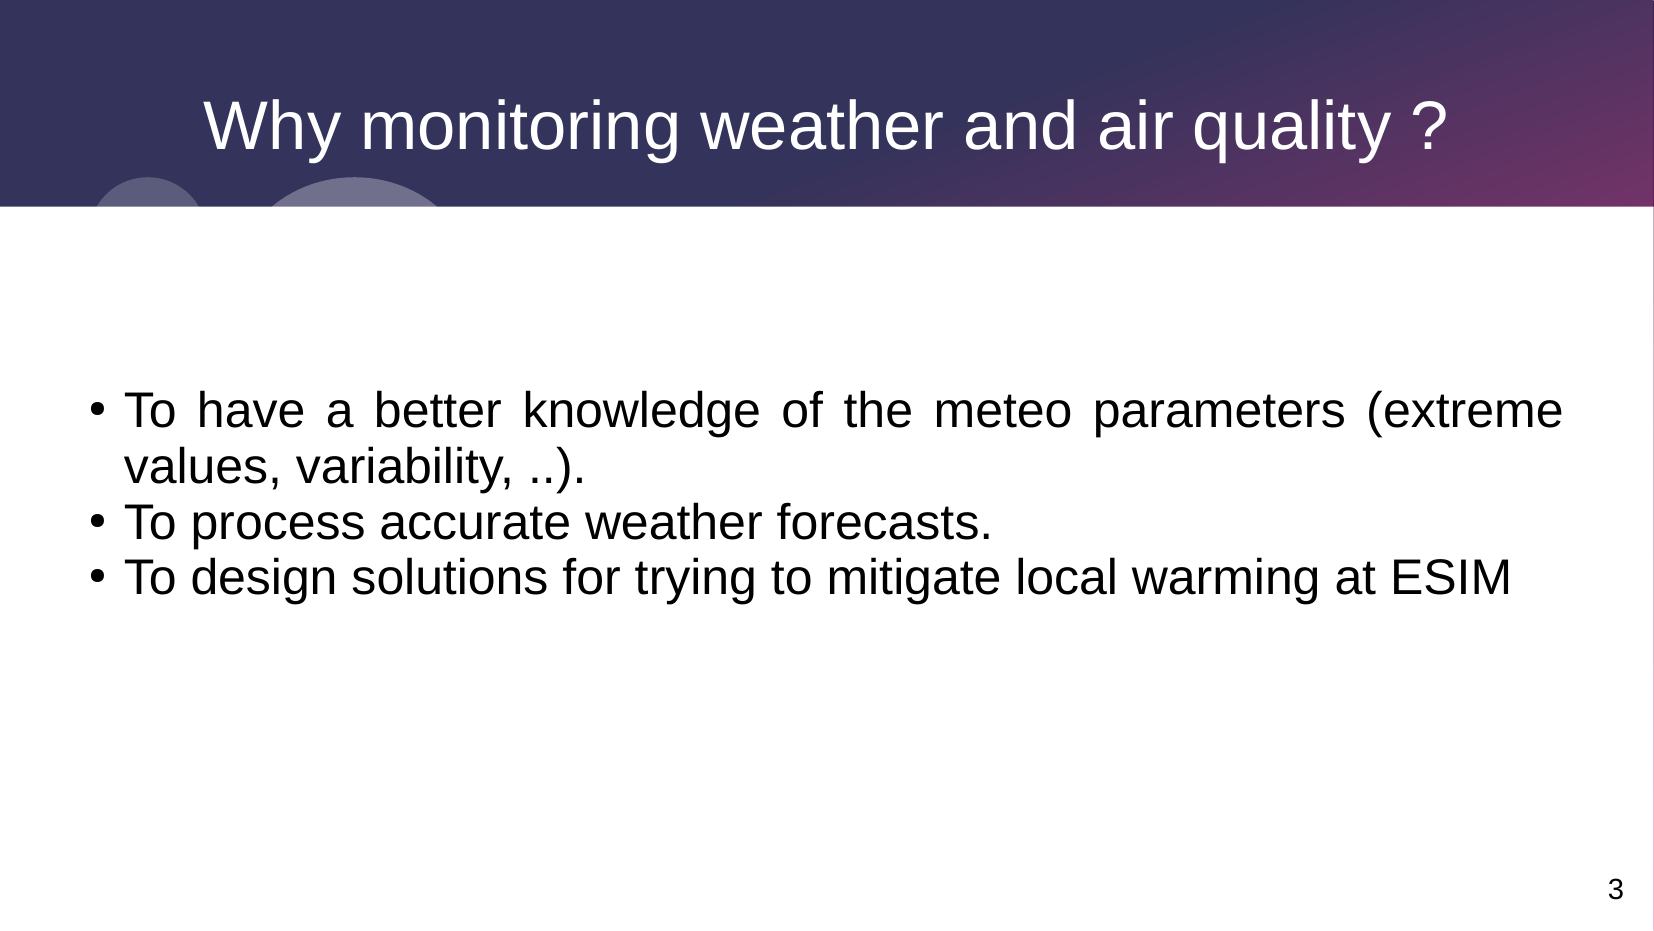

# Why monitoring weather and air quality ?
To have a better knowledge of the meteo parameters (extreme values, variability, ..).
To process accurate weather forecasts.
To design solutions for trying to mitigate local warming at ESIM